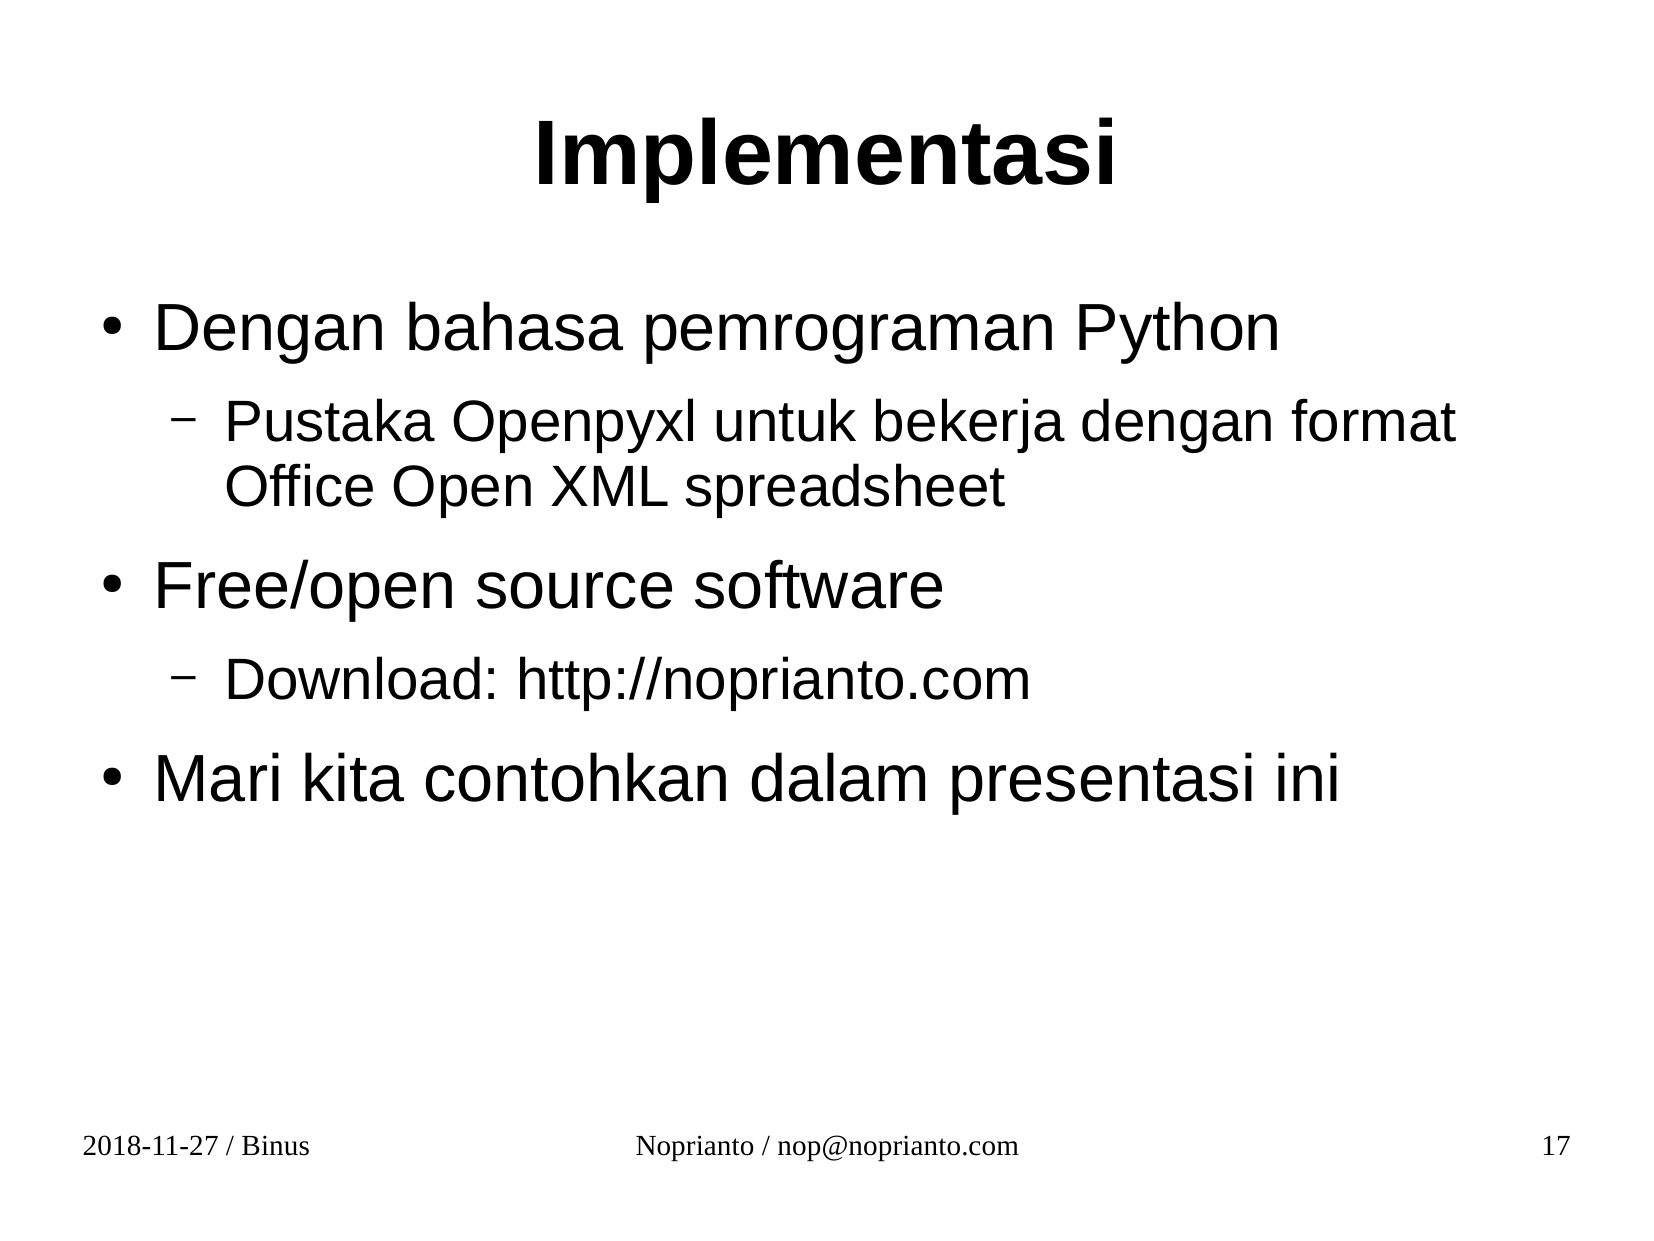

# Implementasi
Dengan bahasa pemrograman Python
Pustaka Openpyxl untuk bekerja dengan format Office Open XML spreadsheet
Free/open source software
Download: http://noprianto.com
Mari kita contohkan dalam presentasi ini
2018-11-27 / Binus
Noprianto / nop@noprianto.com
17